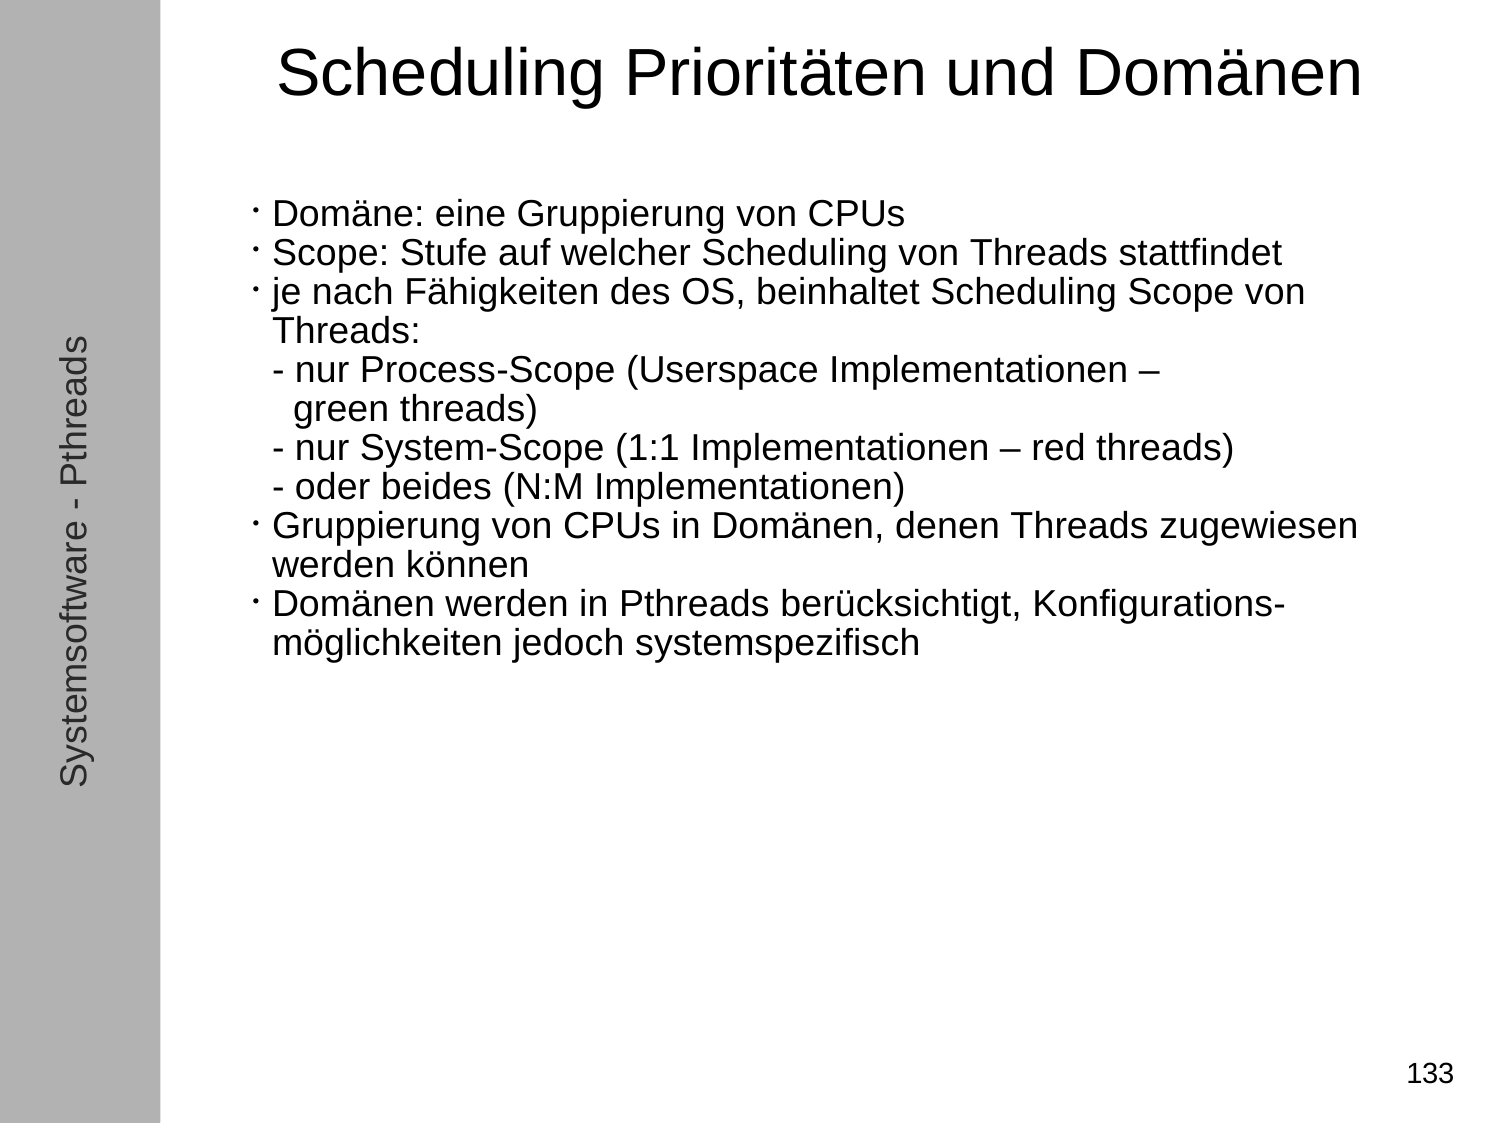

Scheduling Prioritäten und Domänen
Domäne: eine Gruppierung von CPUs
Scope: Stufe auf welcher Scheduling von Threads stattfindet
je nach Fähigkeiten des OS, beinhaltet Scheduling Scope von Threads:
- nur Process-Scope (Userspace Implementationen –
 green threads)
- nur System-Scope (1:1 Implementationen – red threads)
- oder beides (N:M Implementationen)
Gruppierung von CPUs in Domänen, denen Threads zugewiesen werden können
Domänen werden in Pthreads berücksichtigt, Konfigurations-möglichkeiten jedoch systemspezifisch
Systemsoftware - Pthreads